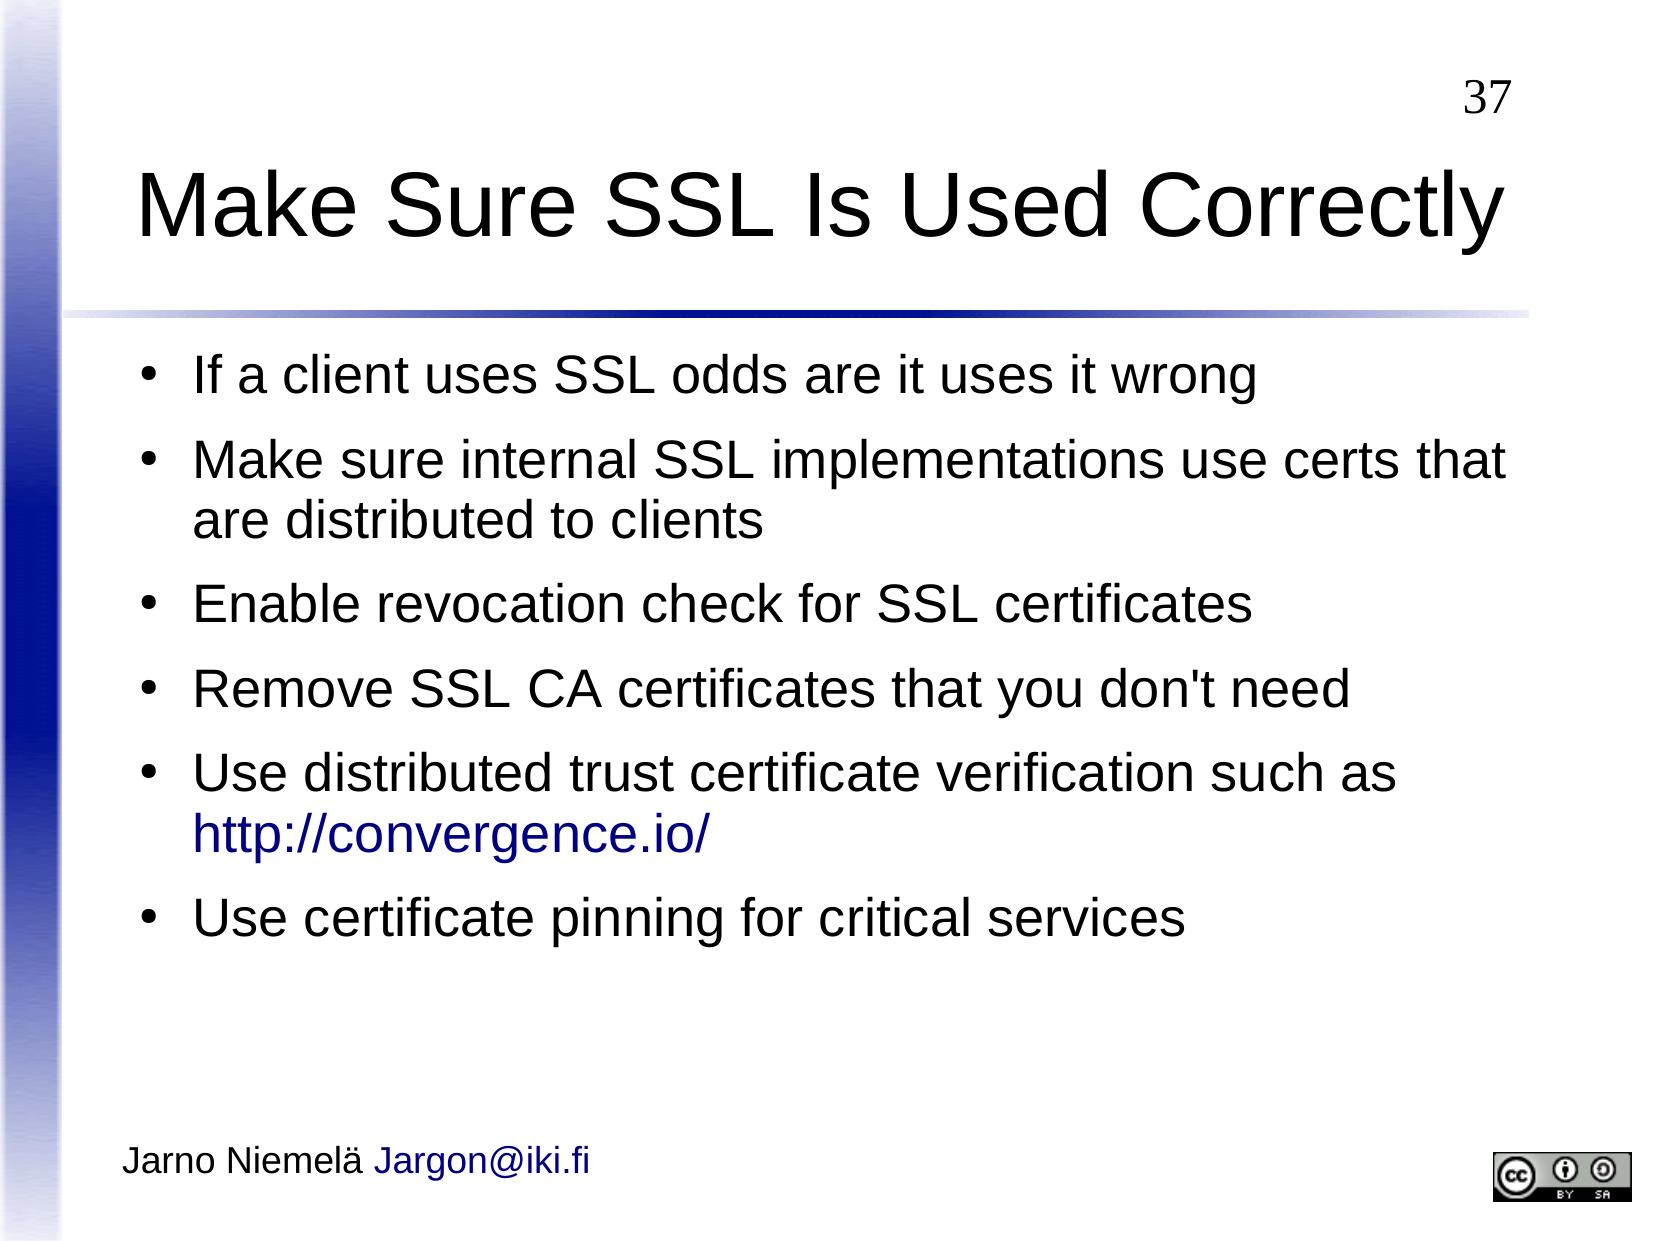

# Make Sure SSL Is Used Correctly
If a client uses SSL odds are it uses it wrong
Make sure internal SSL implementations use certs that are distributed to clients
Enable revocation check for SSL certificates
Remove SSL CA certificates that you don't need
Use distributed trust certificate verification such as
http://convergence.io/
Use certificate pinning for critical services